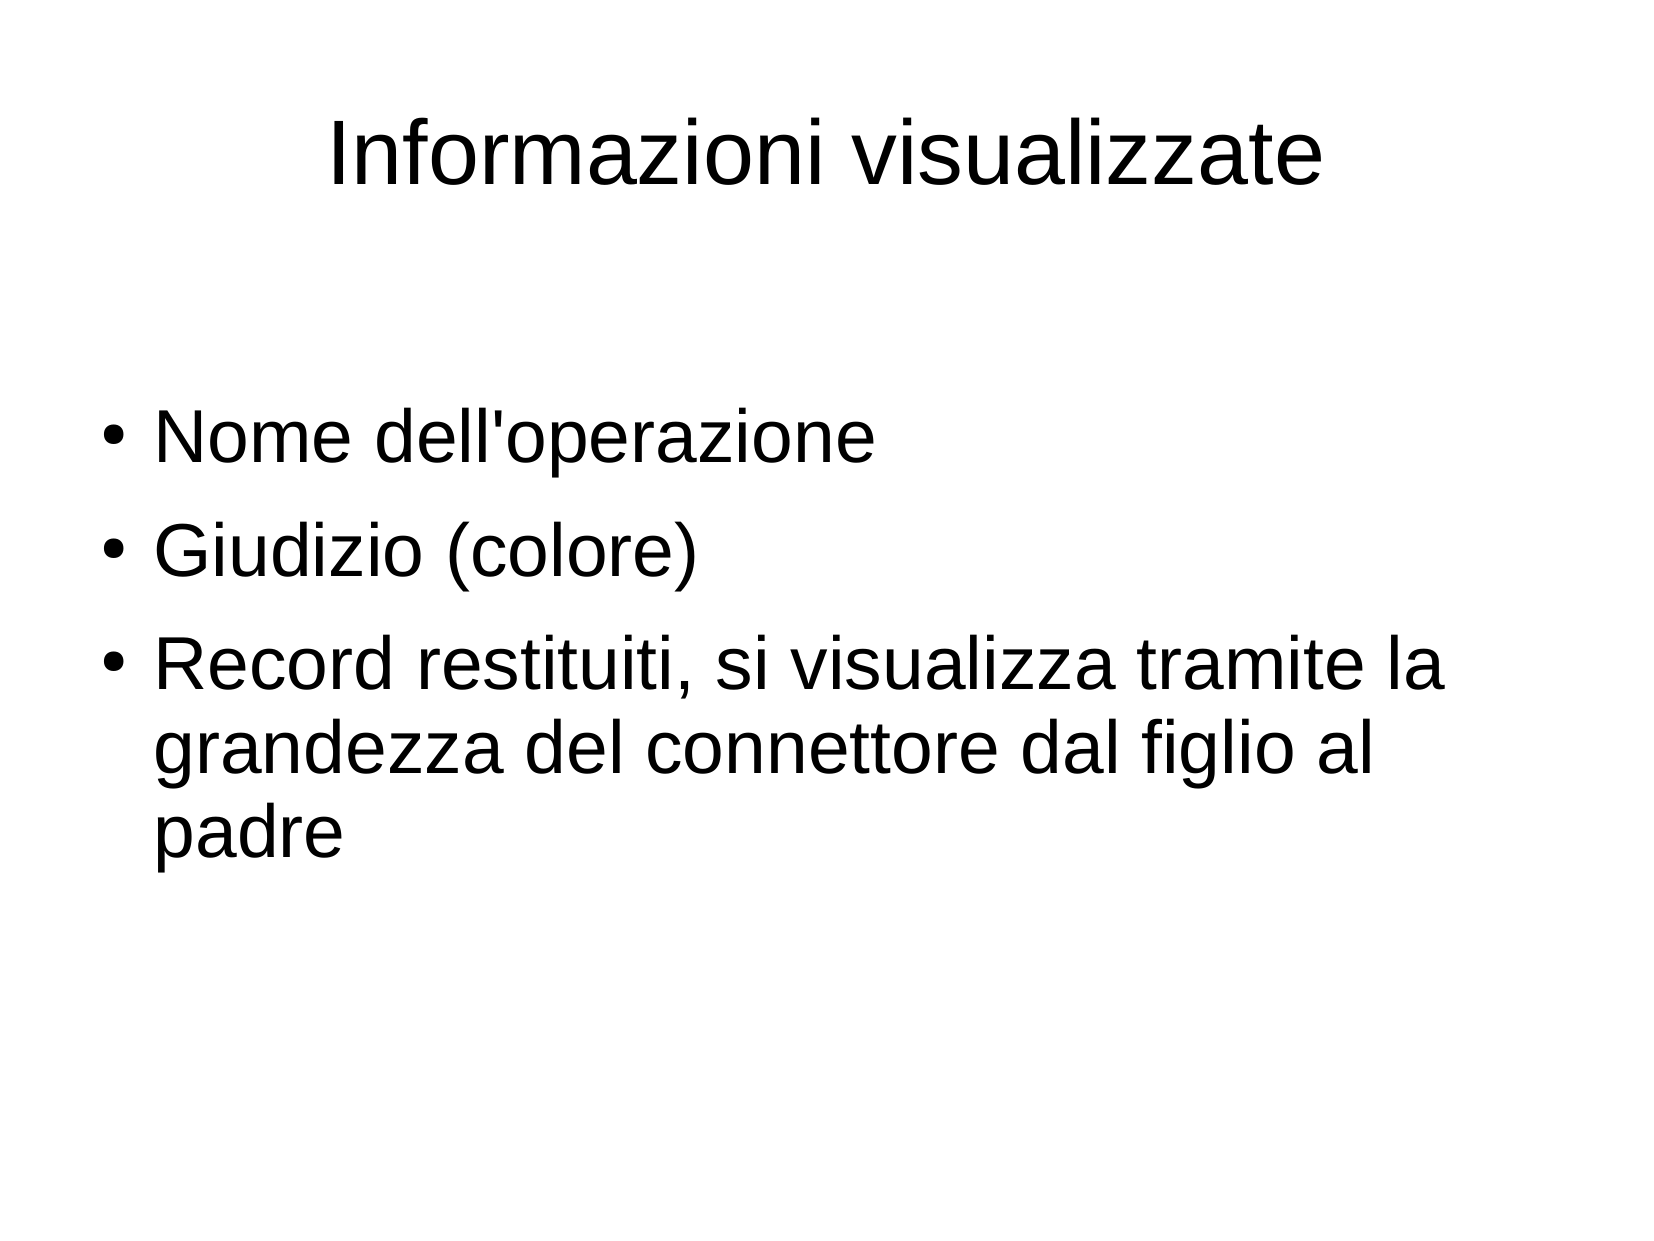

# Informazioni visualizzate
Nome dell'operazione
Giudizio (colore)
Record restituiti, si visualizza tramite la grandezza del connettore dal figlio al padre